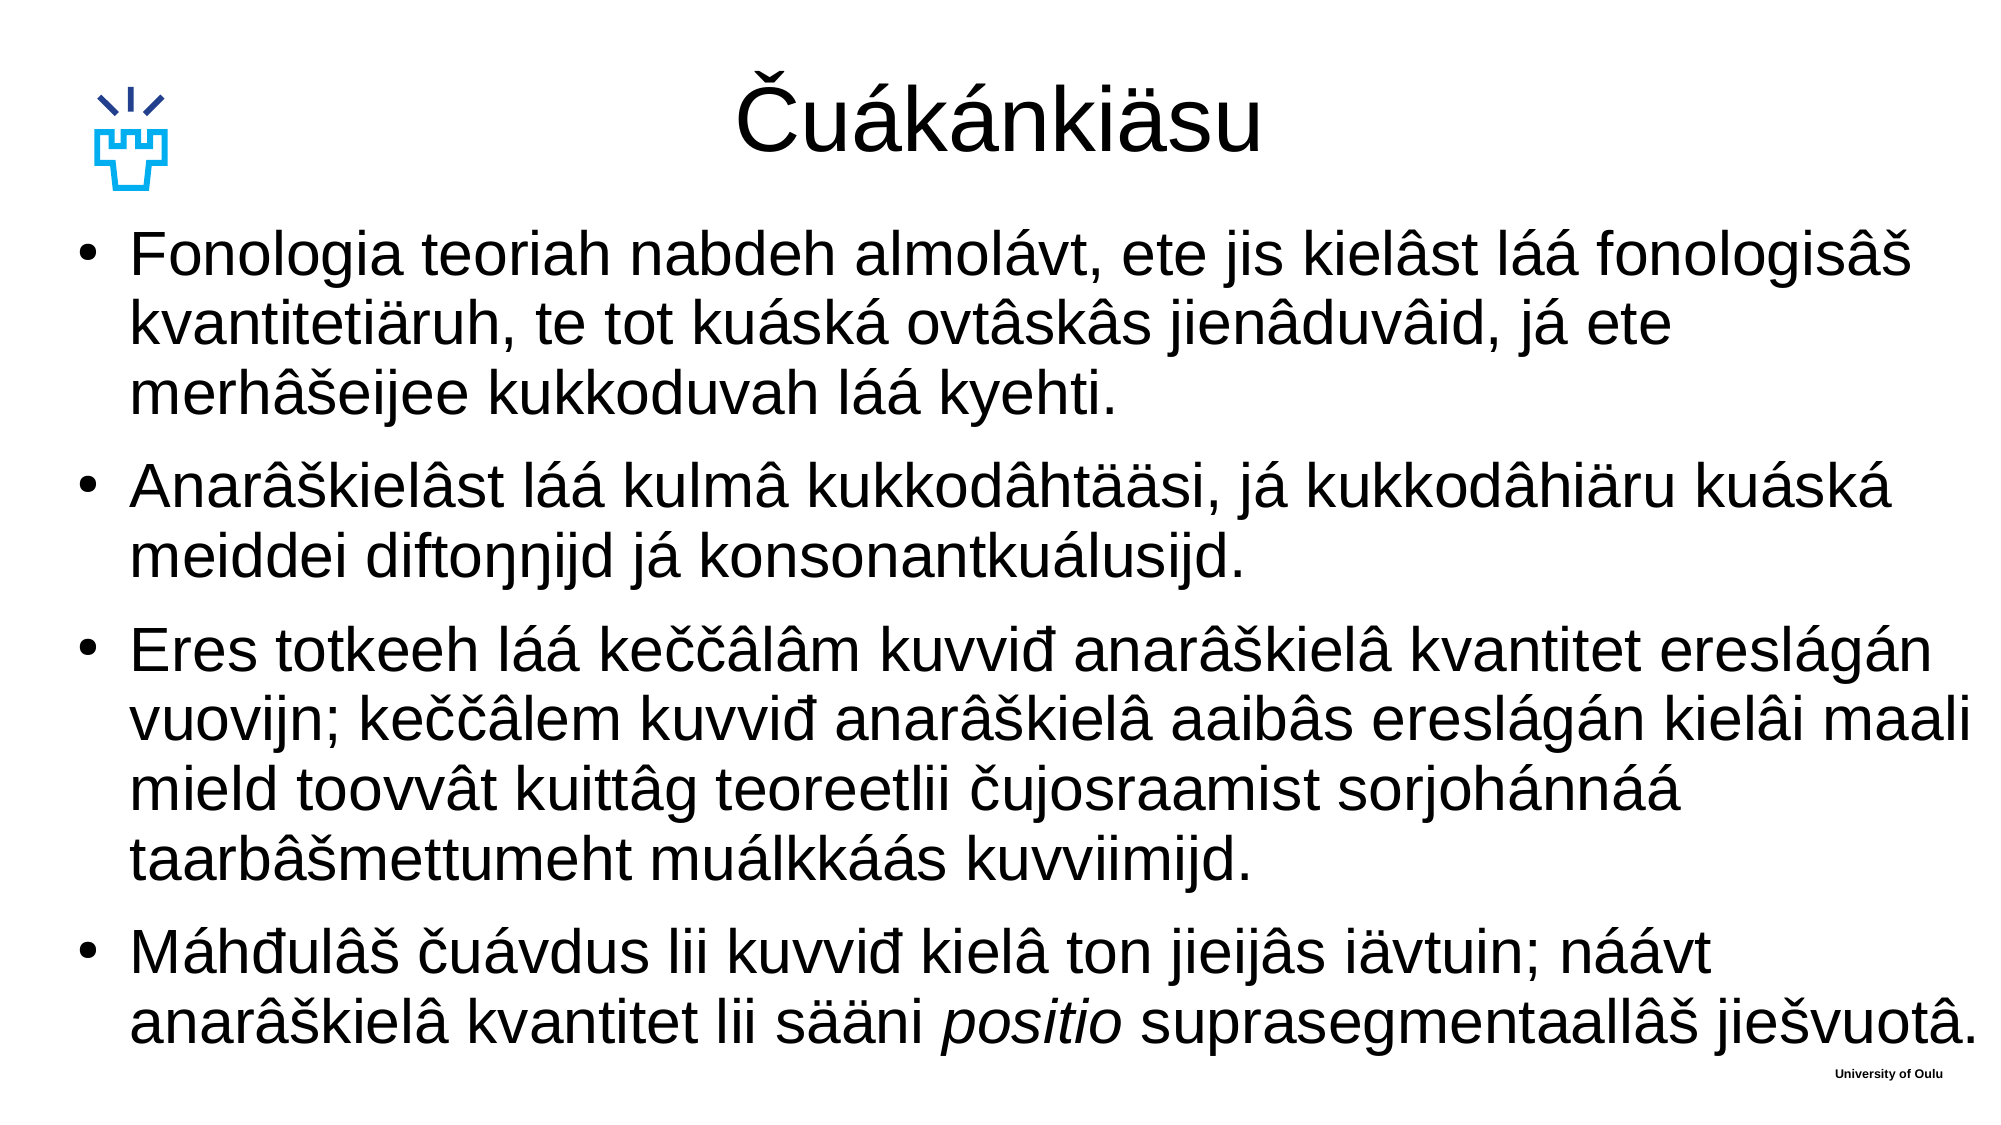

# Čuákánkiäsu
Fonologia teoriah nabdeh almolávt, ete jis kielâst láá fonologisâš kvantitetiäruh, te tot kuáská ovtâskâs jienâduvâid, já ete merhâšeijee kukkoduvah láá kyehti.
Anarâškielâst láá kulmâ kukkodâhtääsi, já kukkodâhiäru kuáská meiddei diftoŋŋijd já konsonantkuálusijd.
Eres totkeeh láá keččâlâm kuvviđ anarâškielâ kvantitet ereslágán vuovijn; keččâlem kuvviđ anarâškielâ aaibâs ereslágán kielâi maali mield toovvât kuittâg teoreetlii čujosraamist sorjohánnáá taarbâšmettumeht muálkkáás kuvviimijd.
Máhđulâš čuávdus lii kuvviđ kielâ ton jieijâs iävtuin; náávt anarâškielâ kvantitet lii sääni positio suprasegmentaallâš jiešvuotâ.
https://github.com/tkoukkar/anaraskiela/blob/master/Koukkari_Tuomas-CIFUXIII-oovdanpyehtim.pdf